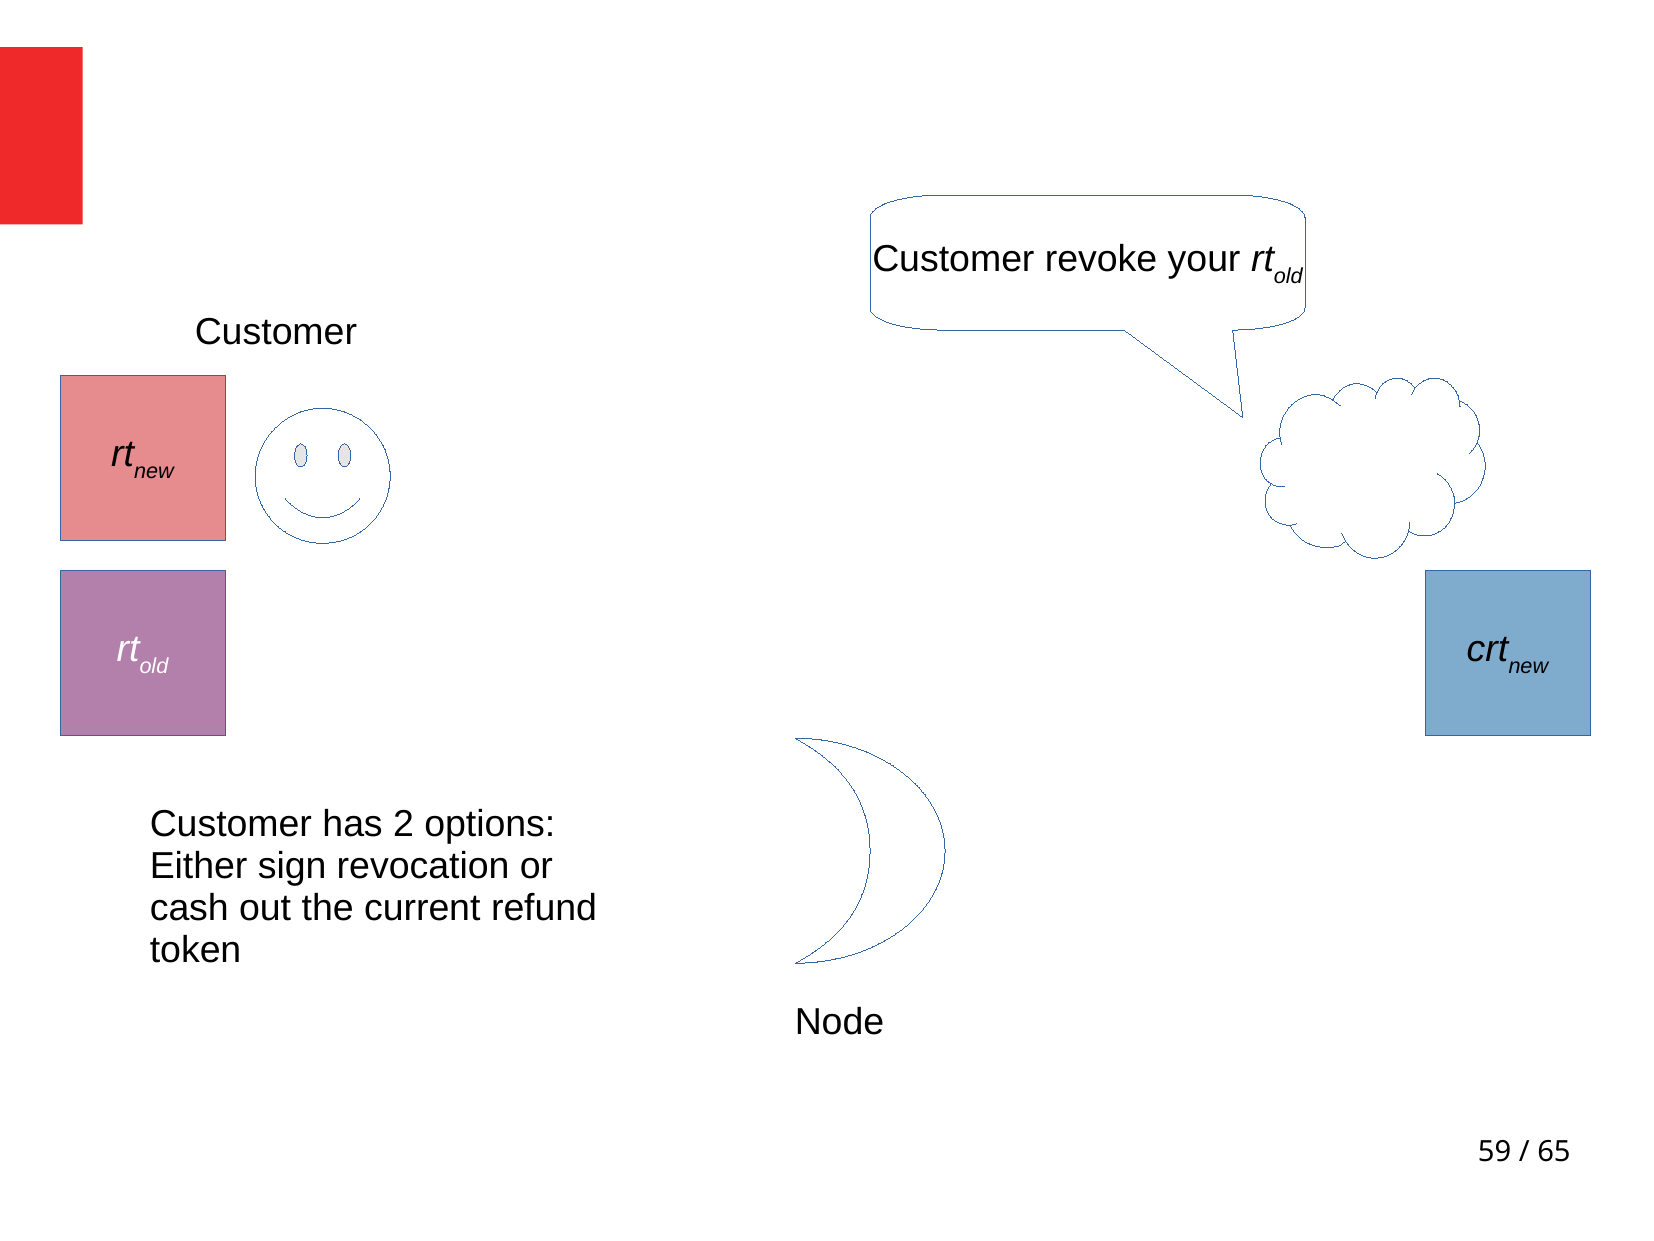

#
Customer revoke your rtold
Customer
rtnew
rtold
crtnew
Customer has 2 options:
Either sign revocation or cash out the current refund token
Node
59